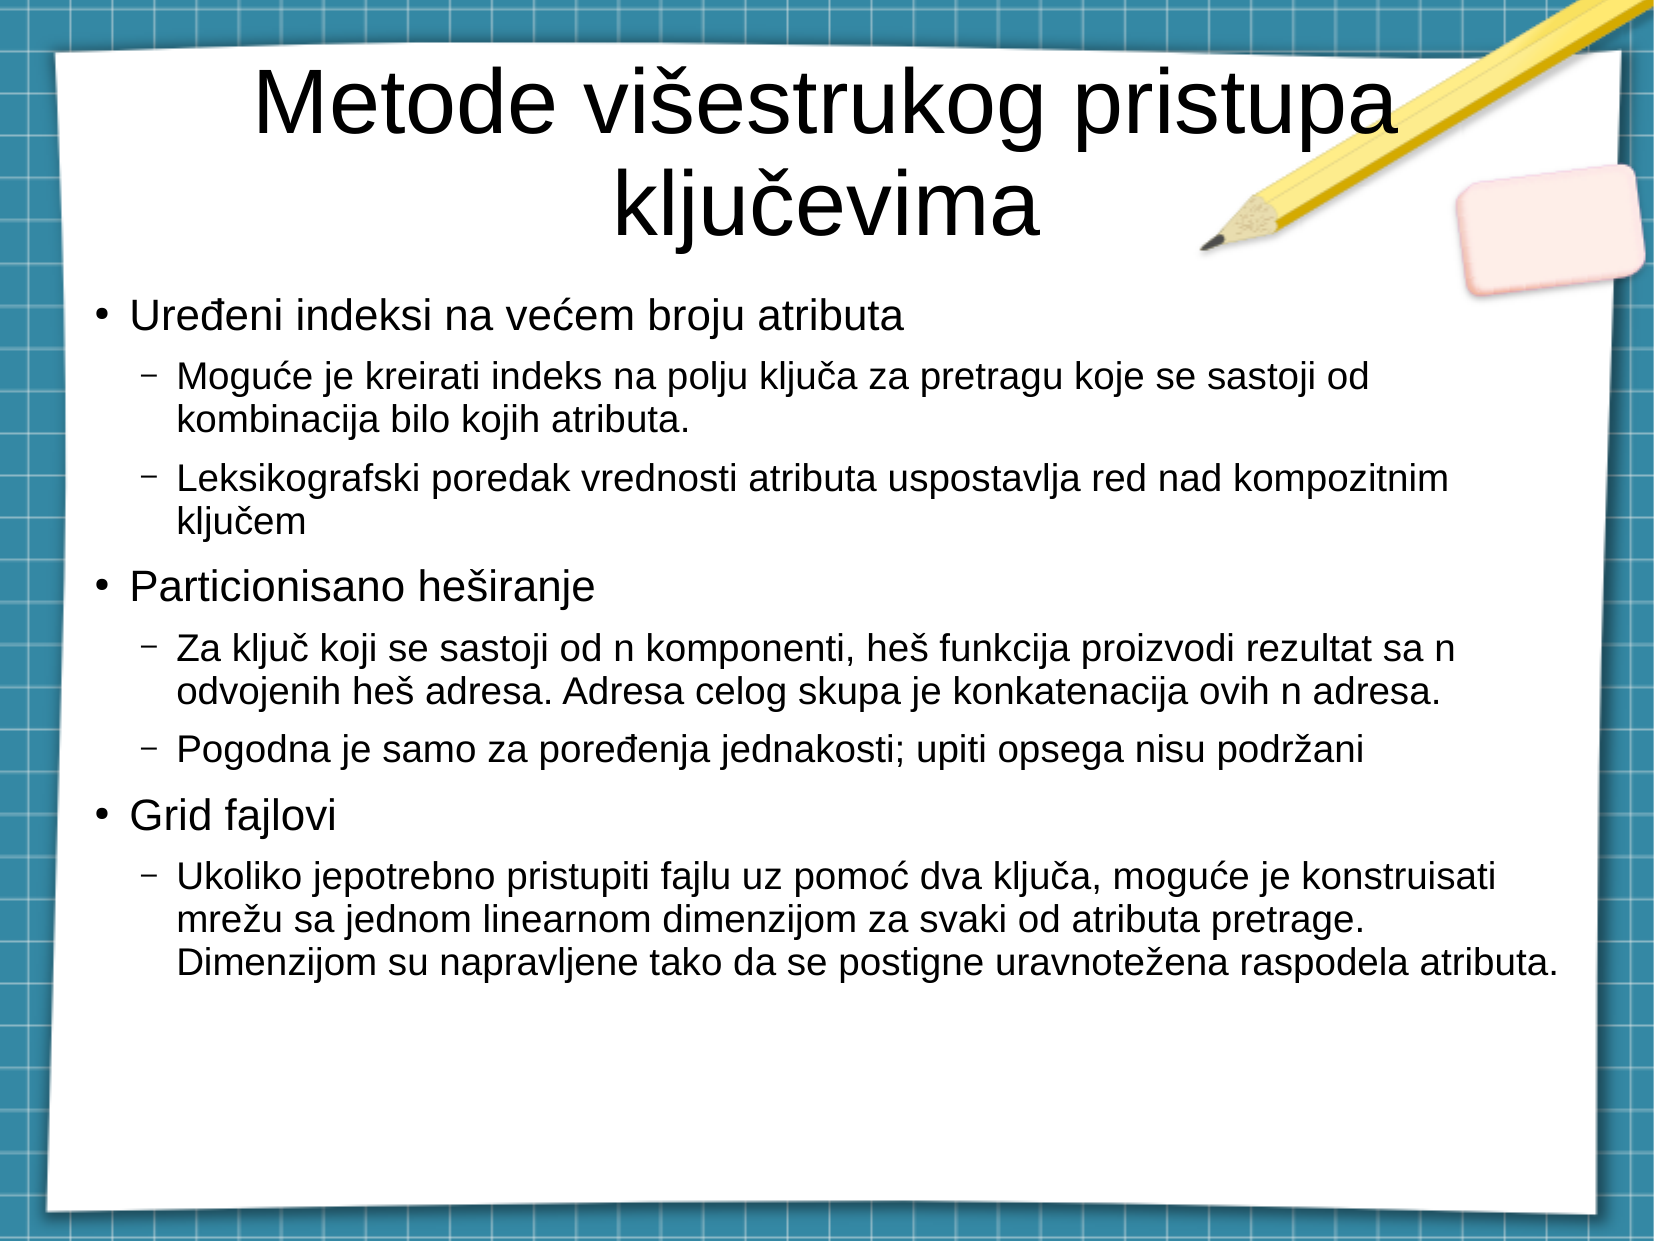

# Metode višestrukog pristupa ključevima
Uređeni indeksi na većem broju atributa
Moguće je kreirati indeks na polju ključa za pretragu koje se sastoji od kombinacija bilo kojih atributa.
Leksikografski poredak vrednosti atributa uspostavlja red nad kompozitnim ključem
Particionisano heširanje
Za ključ koji se sastoji od n komponenti, heš funkcija proizvodi rezultat sa n odvojenih heš adresa. Adresa celog skupa je konkatenacija ovih n adresa.
Pogodna je samo za poređenja jednakosti; upiti opsega nisu podržani
Grid fajlovi
Ukoliko jepotrebno pristupiti fajlu uz pomoć dva ključa, moguće je konstruisati mrežu sa jednom linearnom dimenzijom za svaki od atributa pretrage. Dimenzijom su napravljene tako da se postigne uravnotežena raspodela atributa.